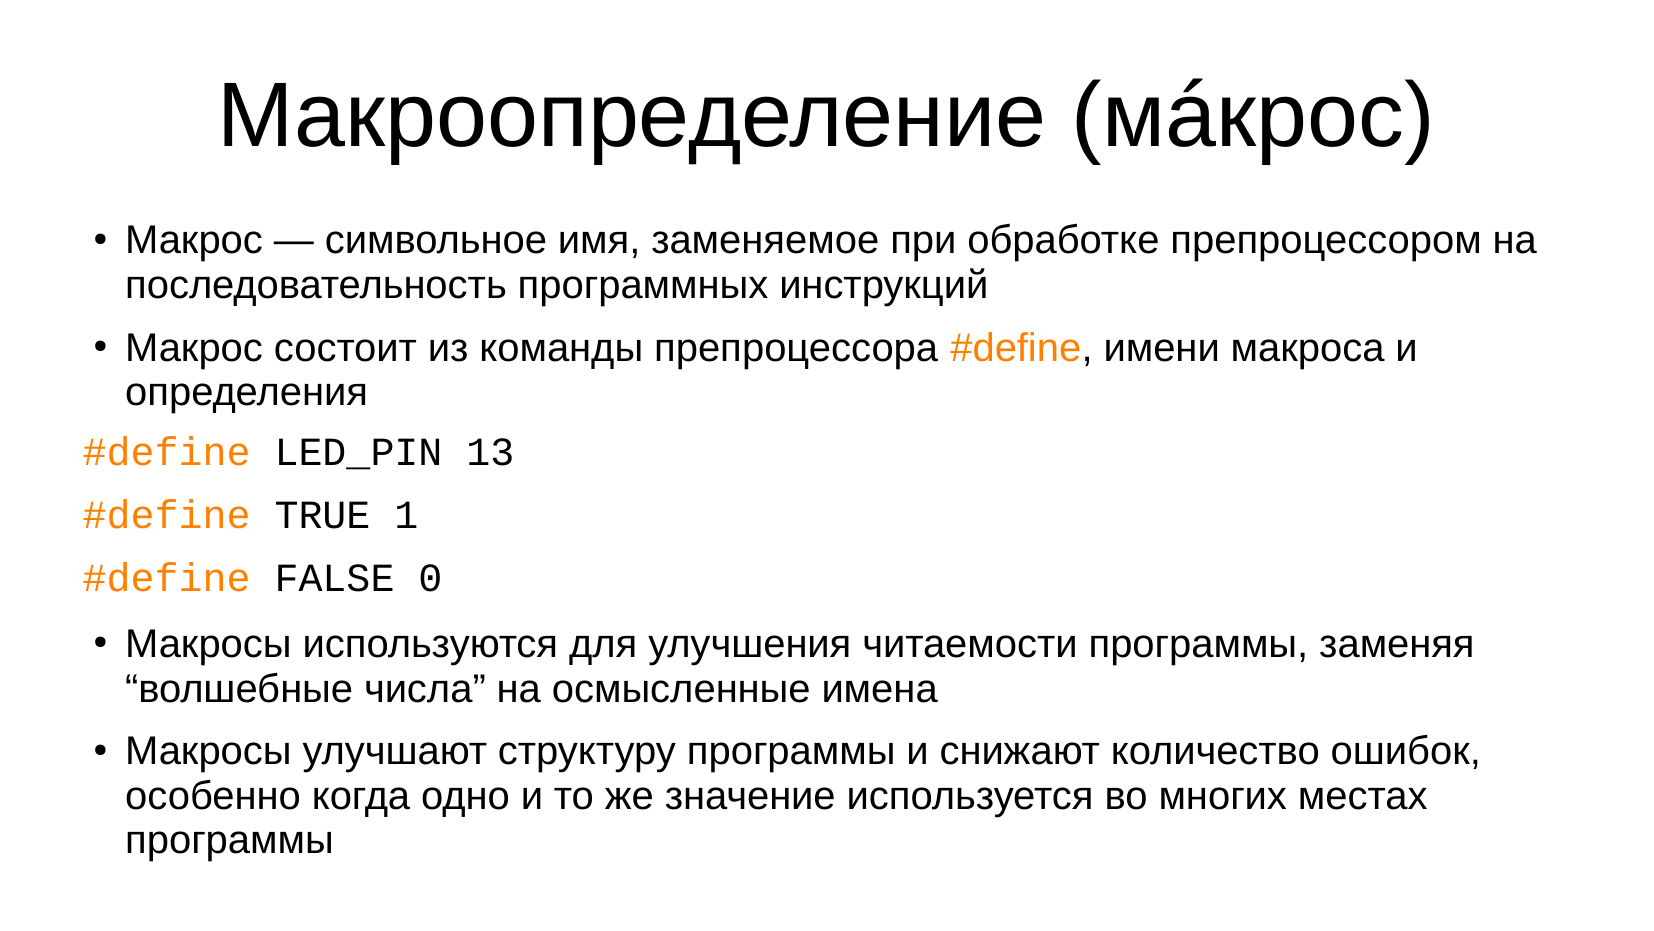

# Макроопределение (мáкрос)
Макрос — символьное имя, заменяемое при обработке препроцессором на последовательность программных инструкций
Макрос состоит из команды препроцессора #define, имени макроса и определения
#define LED_PIN 13
#define TRUE 1
#define FALSE 0
Макросы используются для улучшения читаемости программы, заменяя “волшебные числа” на осмысленные имена
Макросы улучшают структуру программы и снижают количество ошибок, особенно когда одно и то же значение используется во многих местах программы